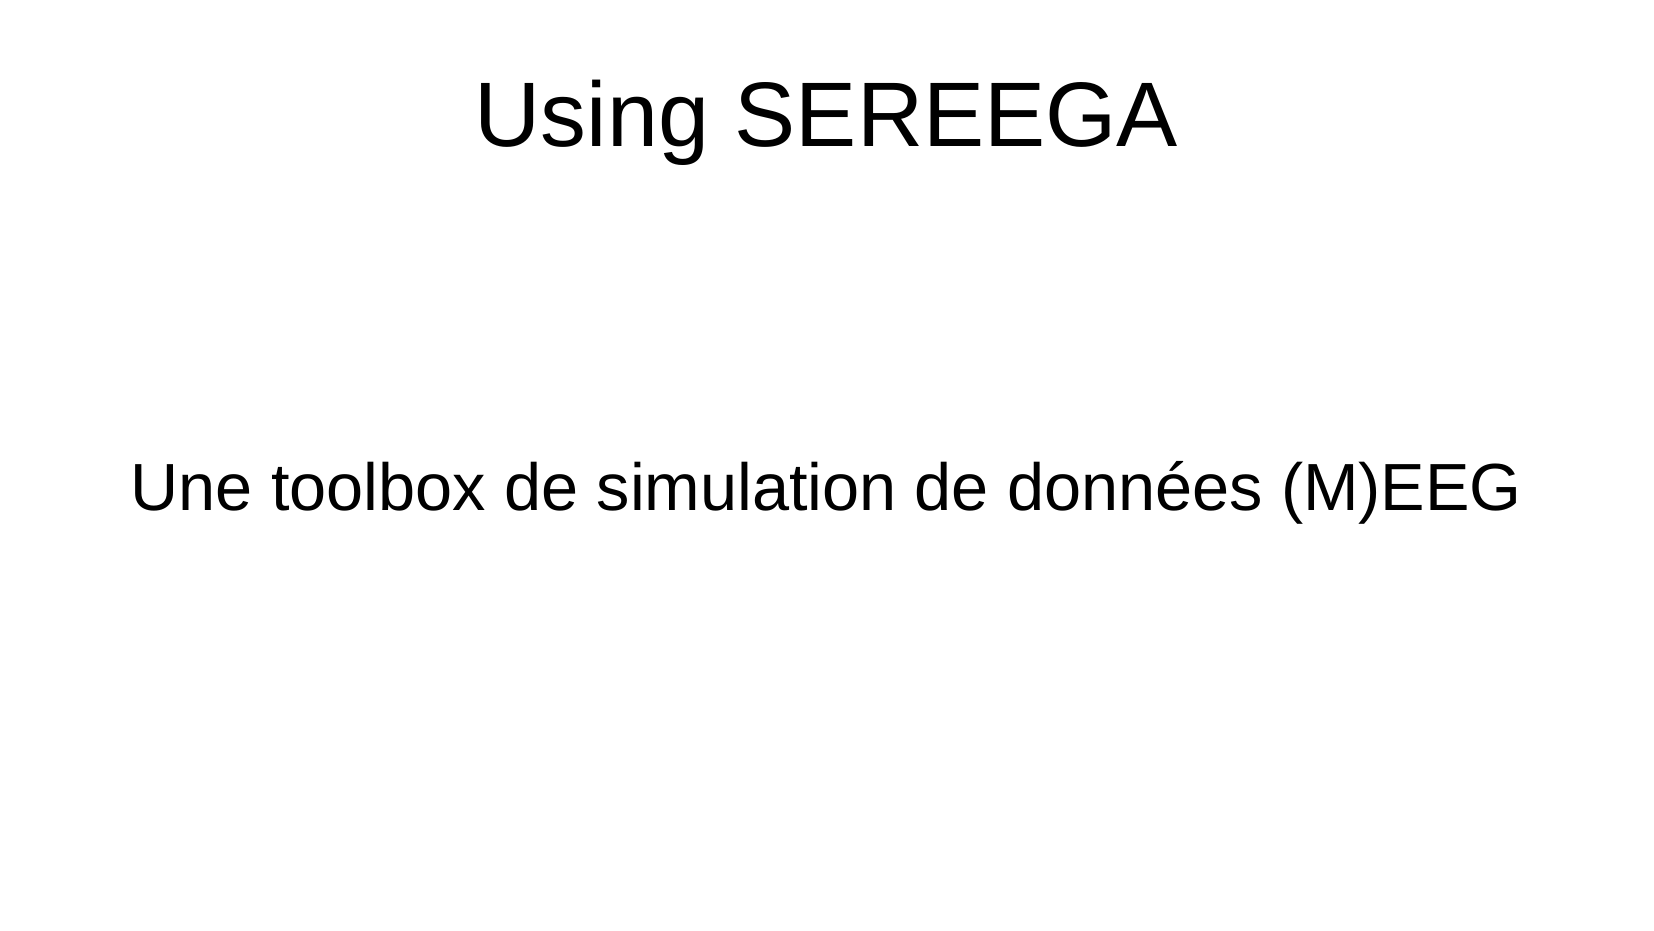

# Using SEREEGA
Une toolbox de simulation de données (M)EEG